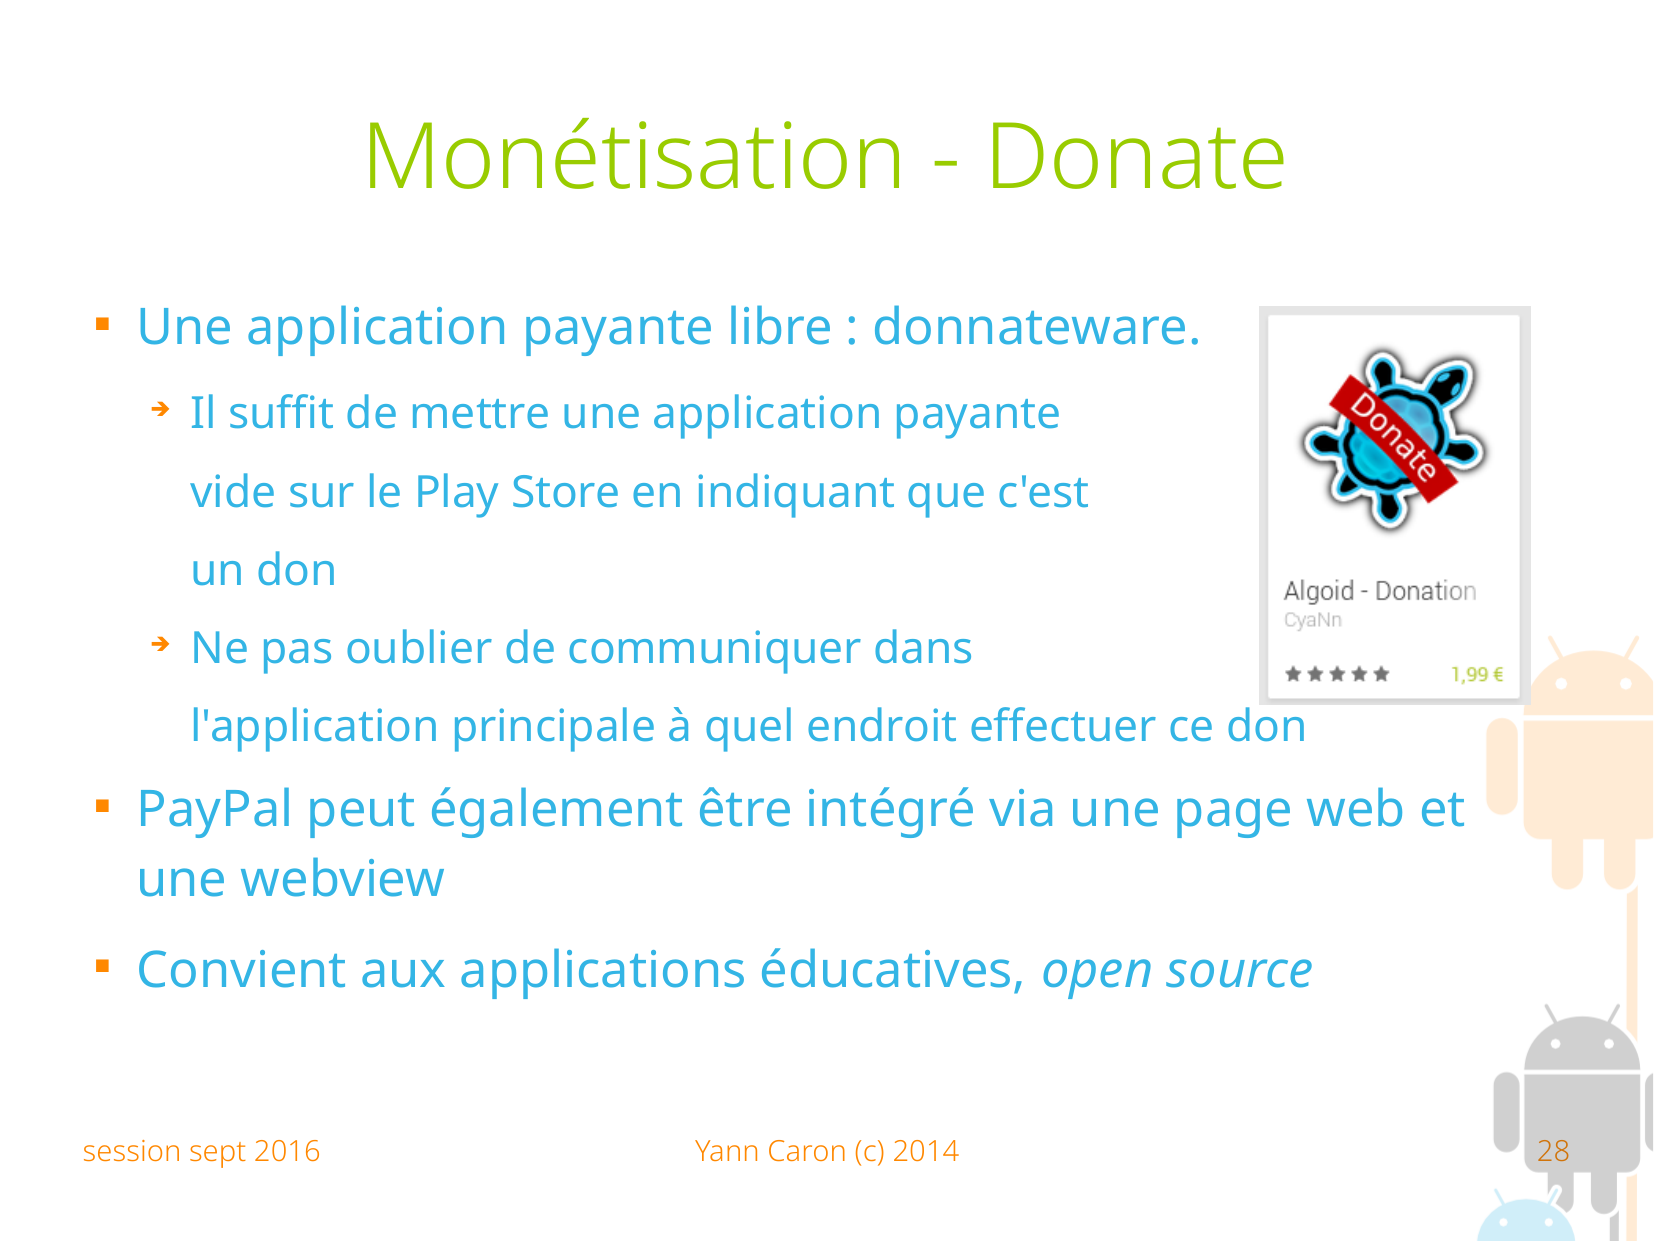

# Monétisation - Donate
Une application payante libre : donnateware.
Il suffit de mettre une application payante
vide sur le Play Store en indiquant que c'est
un don
Ne pas oublier de communiquer dans
l'application principale à quel endroit effectuer ce don
PayPal peut également être intégré via une page web et une webview
Convient aux applications éducatives, open source
session sept 2016
Yann Caron (c) 2014
28